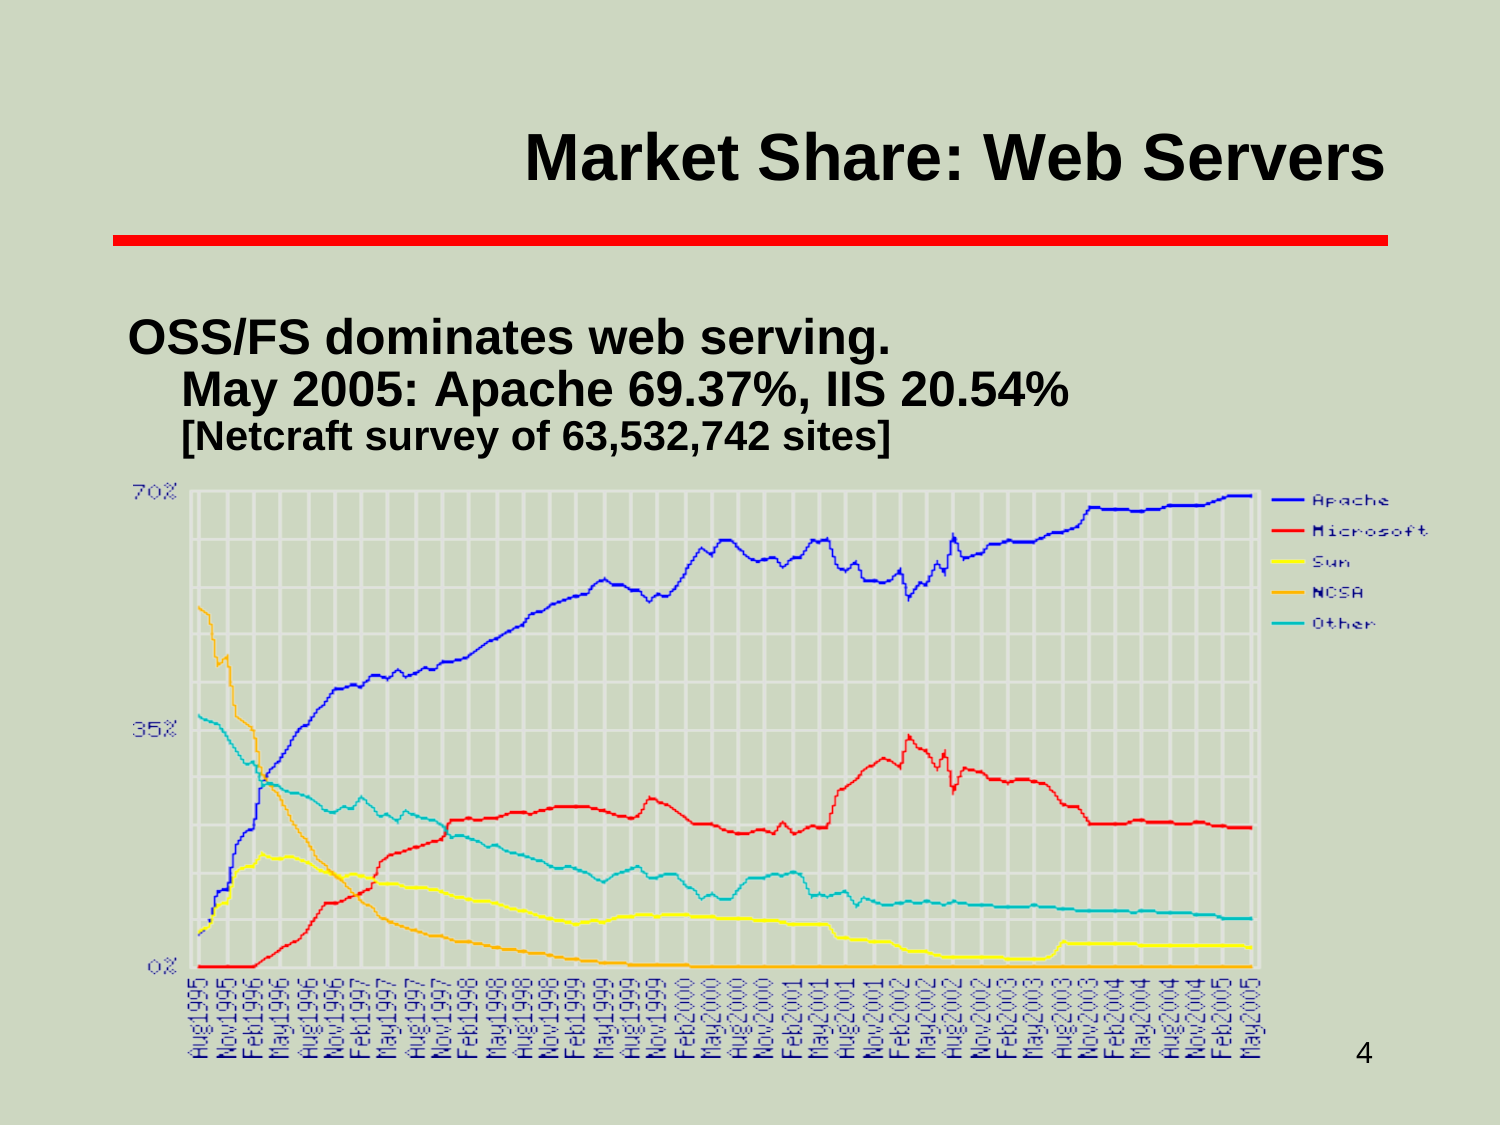

# Market Share: Web Servers
OSS/FS dominates web serving.
May 2005: Apache 69.37%, IIS 20.54%
[Netcraft survey of 63,532,742 sites]